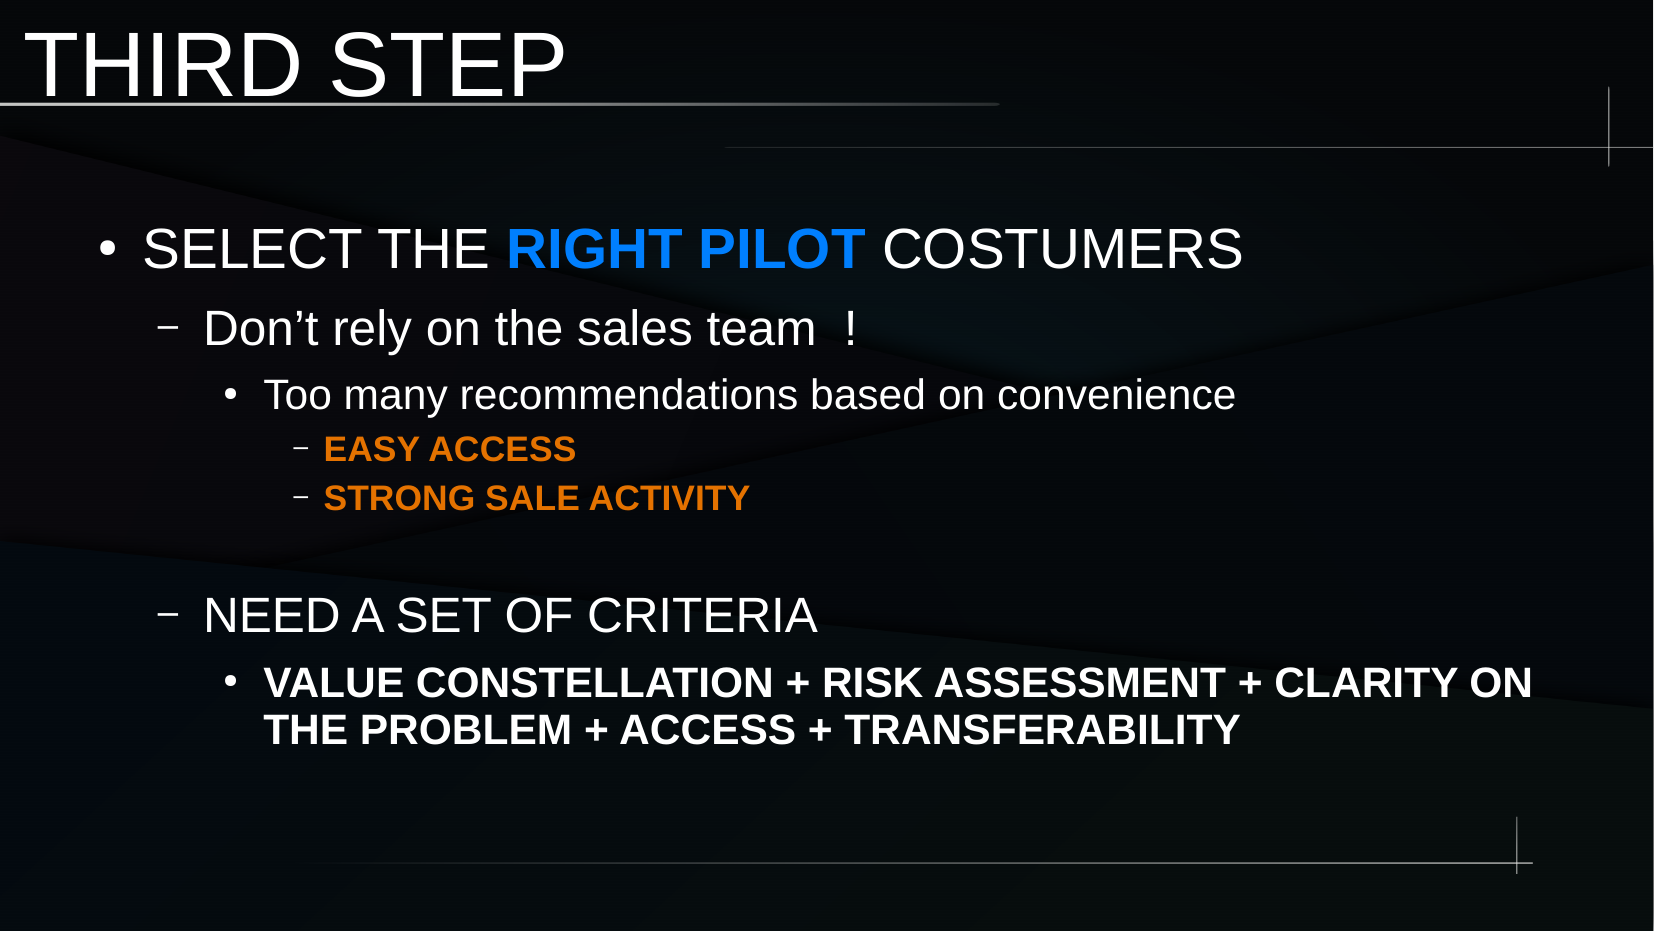

# THIRD STEP
SELECT THE RIGHT PILOT COSTUMERS
Don’t rely on the sales team !
Too many recommendations based on convenience
EASY ACCESS
STRONG SALE ACTIVITY
NEED A SET OF CRITERIA
VALUE CONSTELLATION + RISK ASSESSMENT + CLARITY ON THE PROBLEM + ACCESS + TRANSFERABILITY